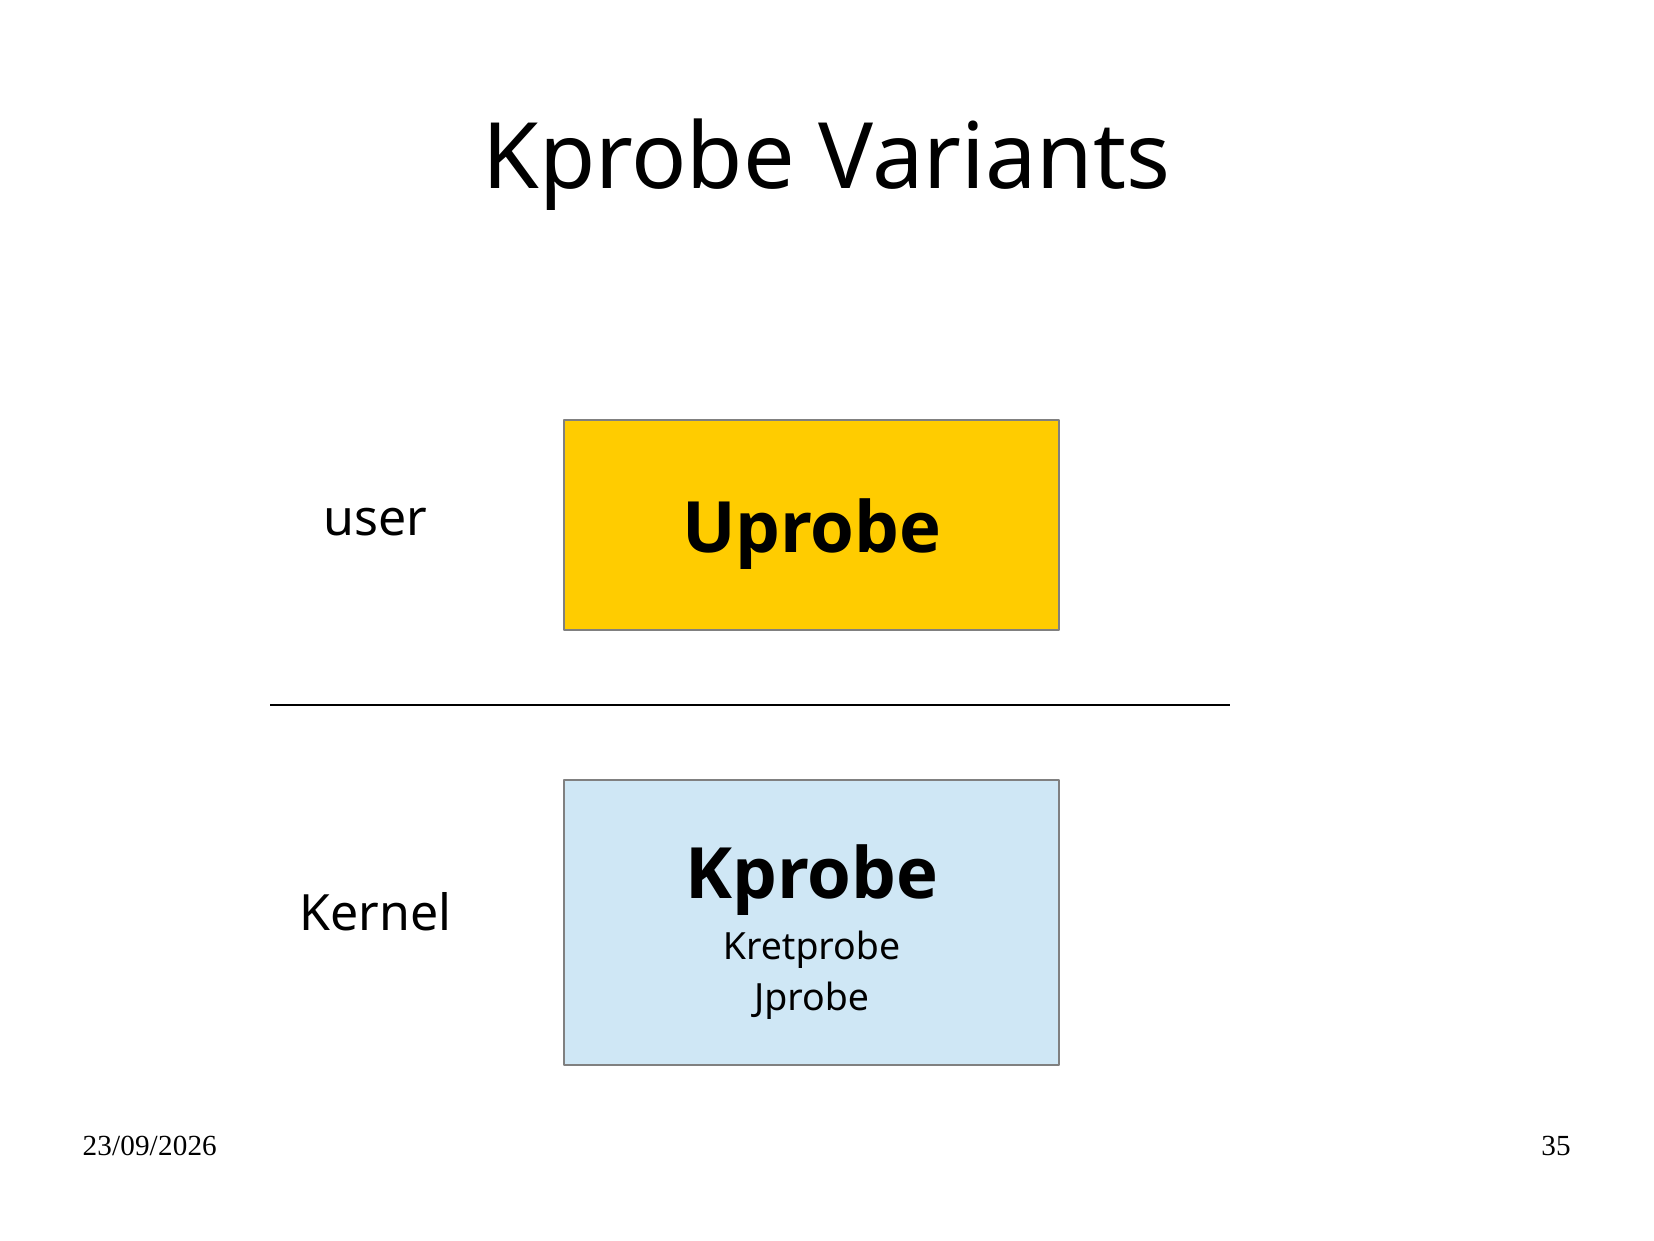

# Kprobe Variants
Uprobe
user
Kprobe
Kretprobe
Jprobe
Kernel
35